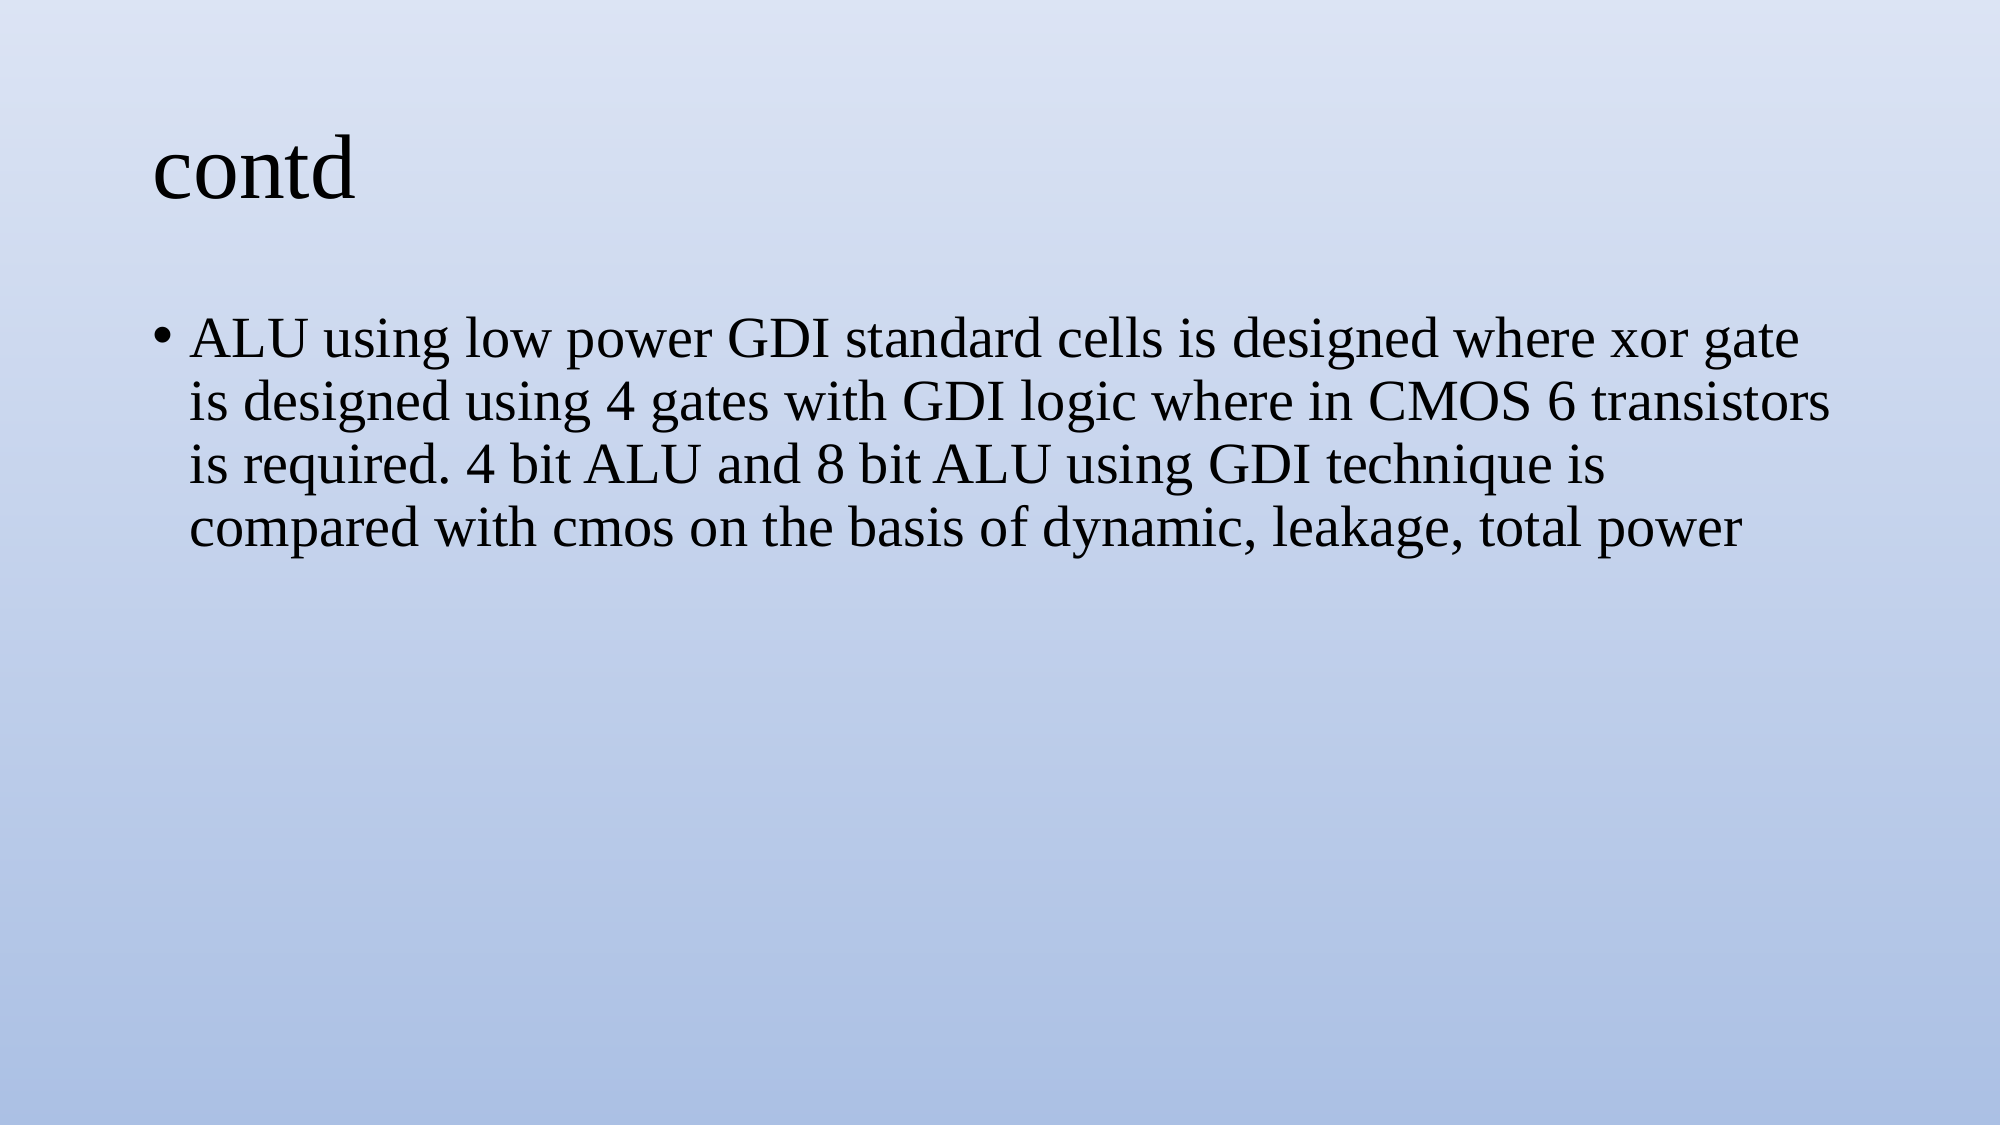

# contd
ALU using low power GDI standard cells is designed where xor gate is designed using 4 gates with GDI logic where in CMOS 6 transistors is required. 4 bit ALU and 8 bit ALU using GDI technique is compared with cmos on the basis of dynamic, leakage, total power